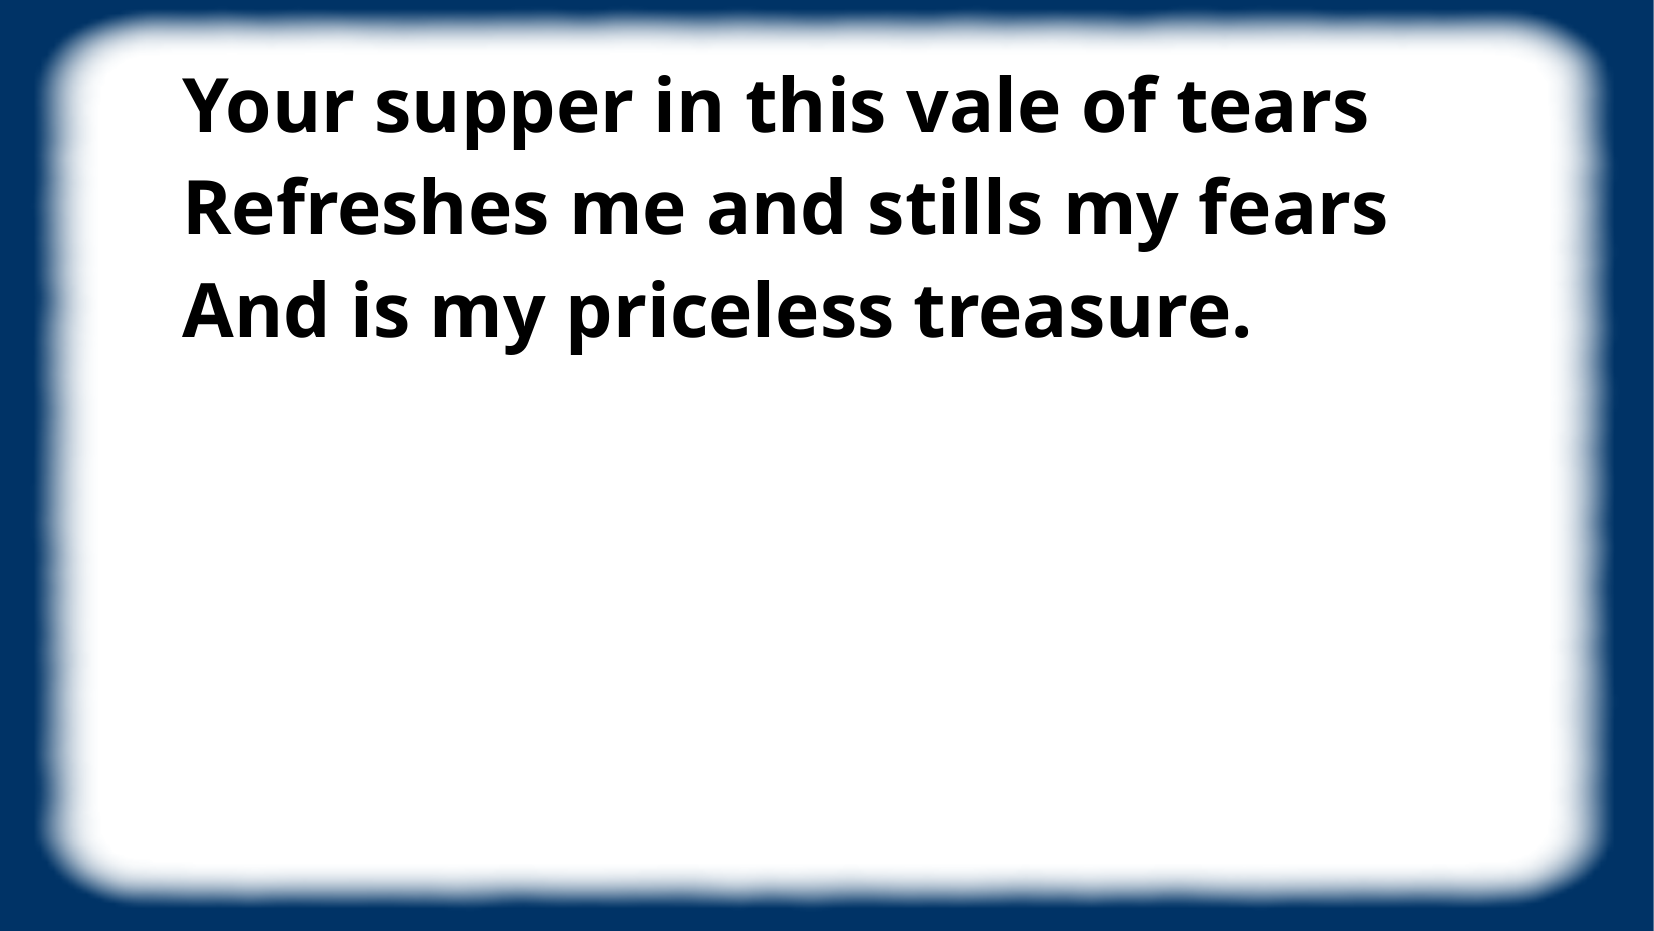

Your supper in this vale of tears
 Refreshes me and stills my fears
 And is my priceless treasure.